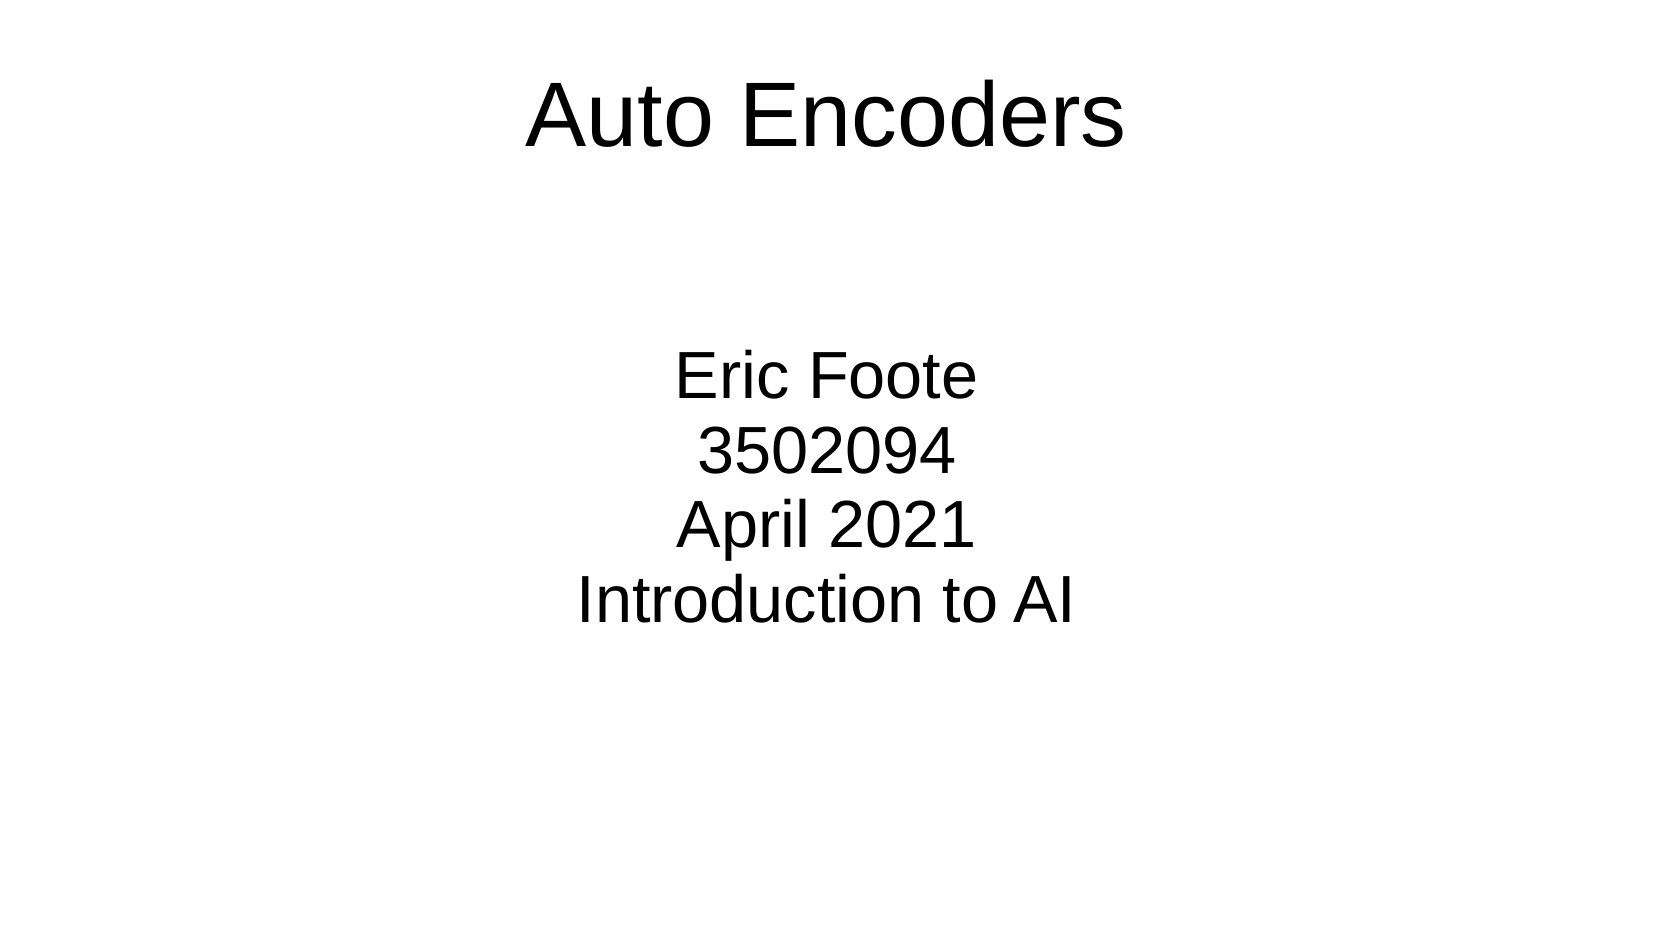

# Auto Encoders
Eric Foote
3502094
April 2021
Introduction to AI